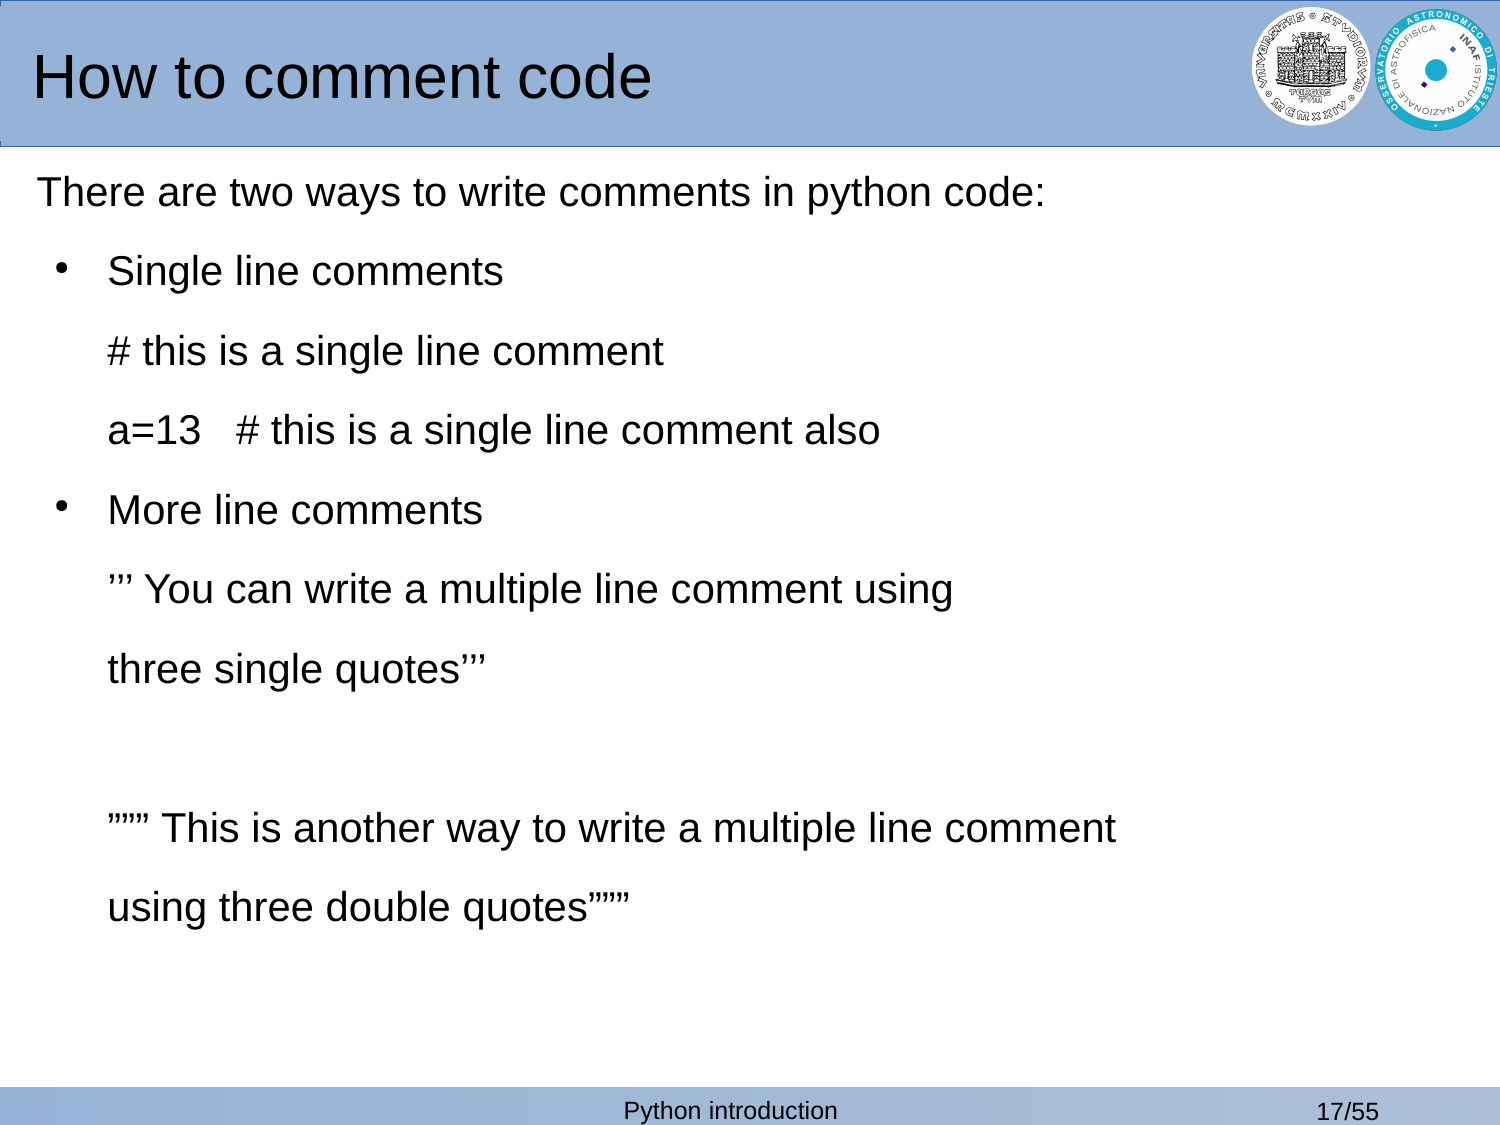

How to comment code
# There are two ways to write comments in python code:
Single line comments
# this is a single line comment
a=13 # this is a single line comment also
More line comments
’’’ You can write a multiple line comment using
three single quotes’’’
””” This is another way to write a multiple line comment
using three double quotes”””